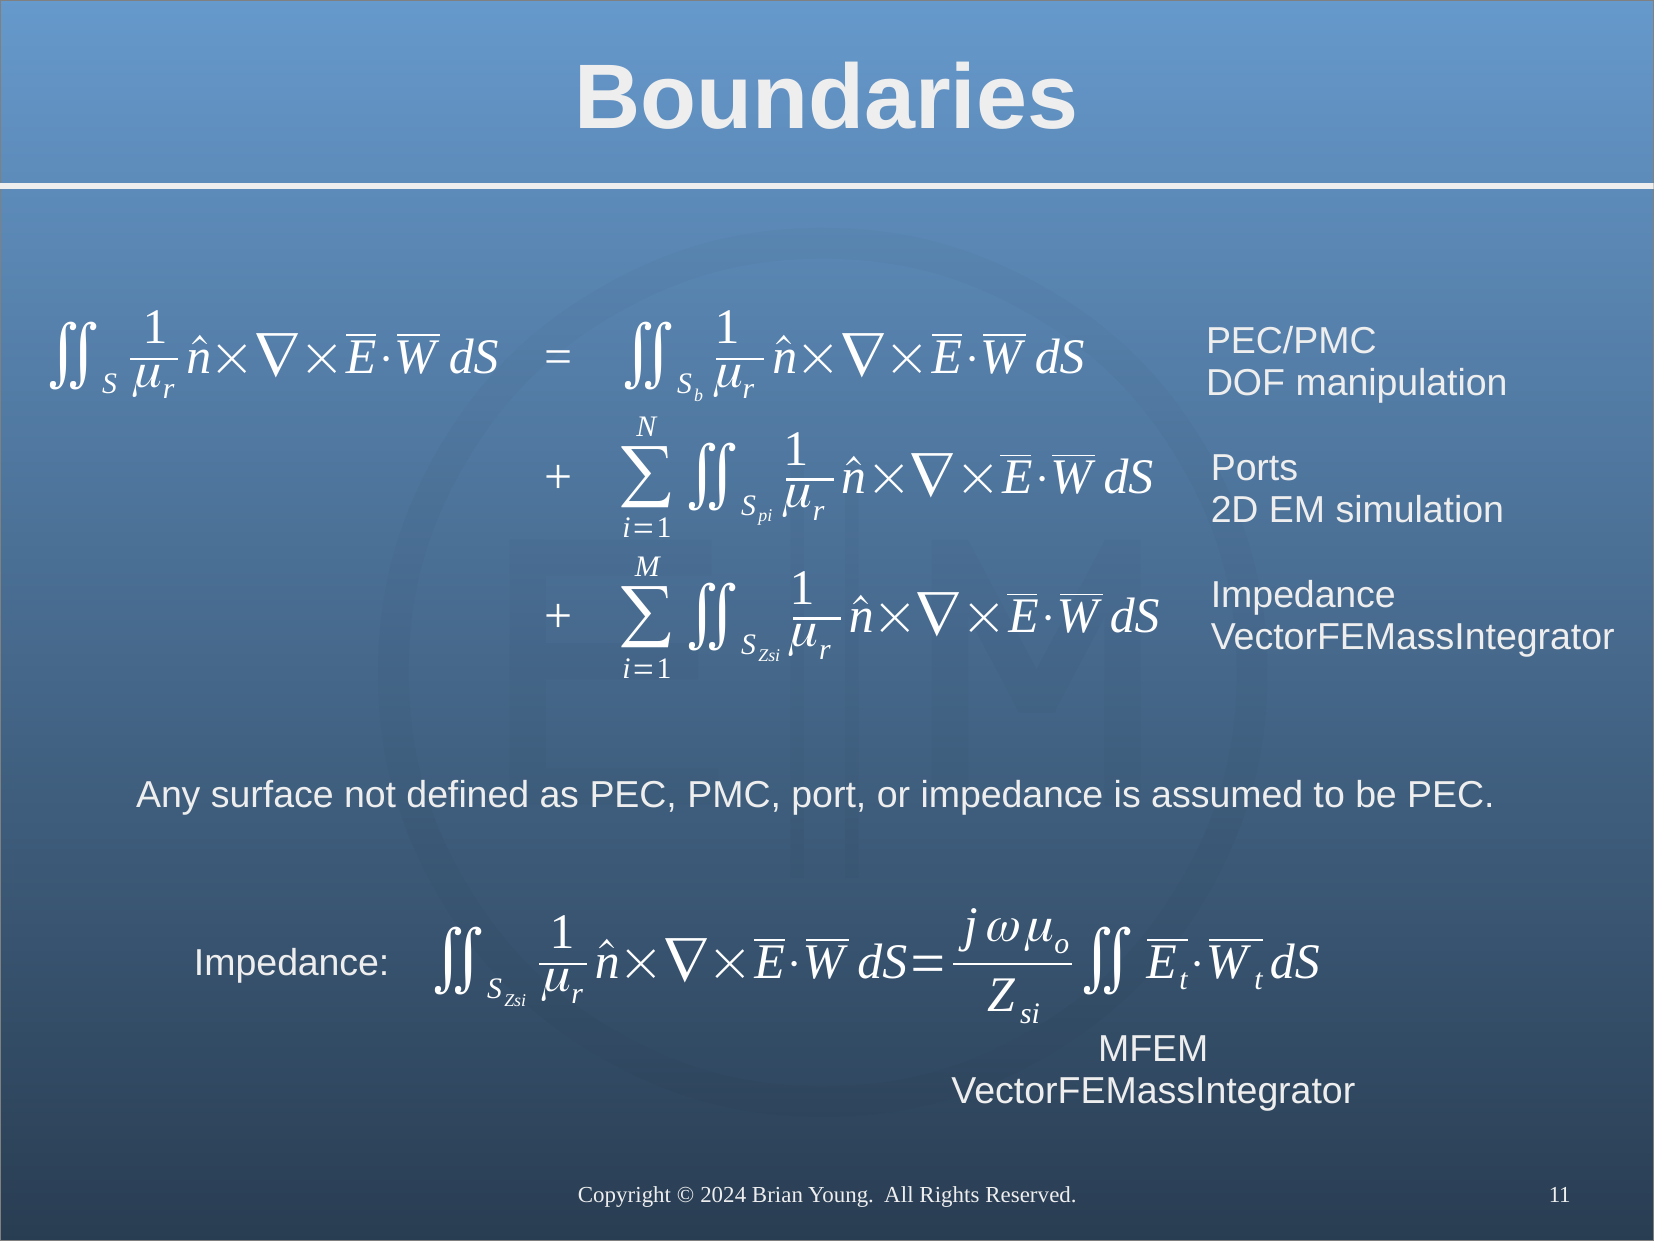

# Boundaries
PEC/PMC
DOF manipulation
Ports
2D EM simulation
Impedance
VectorFEMassIntegrator
Any surface not defined as PEC, PMC, port, or impedance is assumed to be PEC.
Impedance:
MFEM
VectorFEMassIntegrator
11